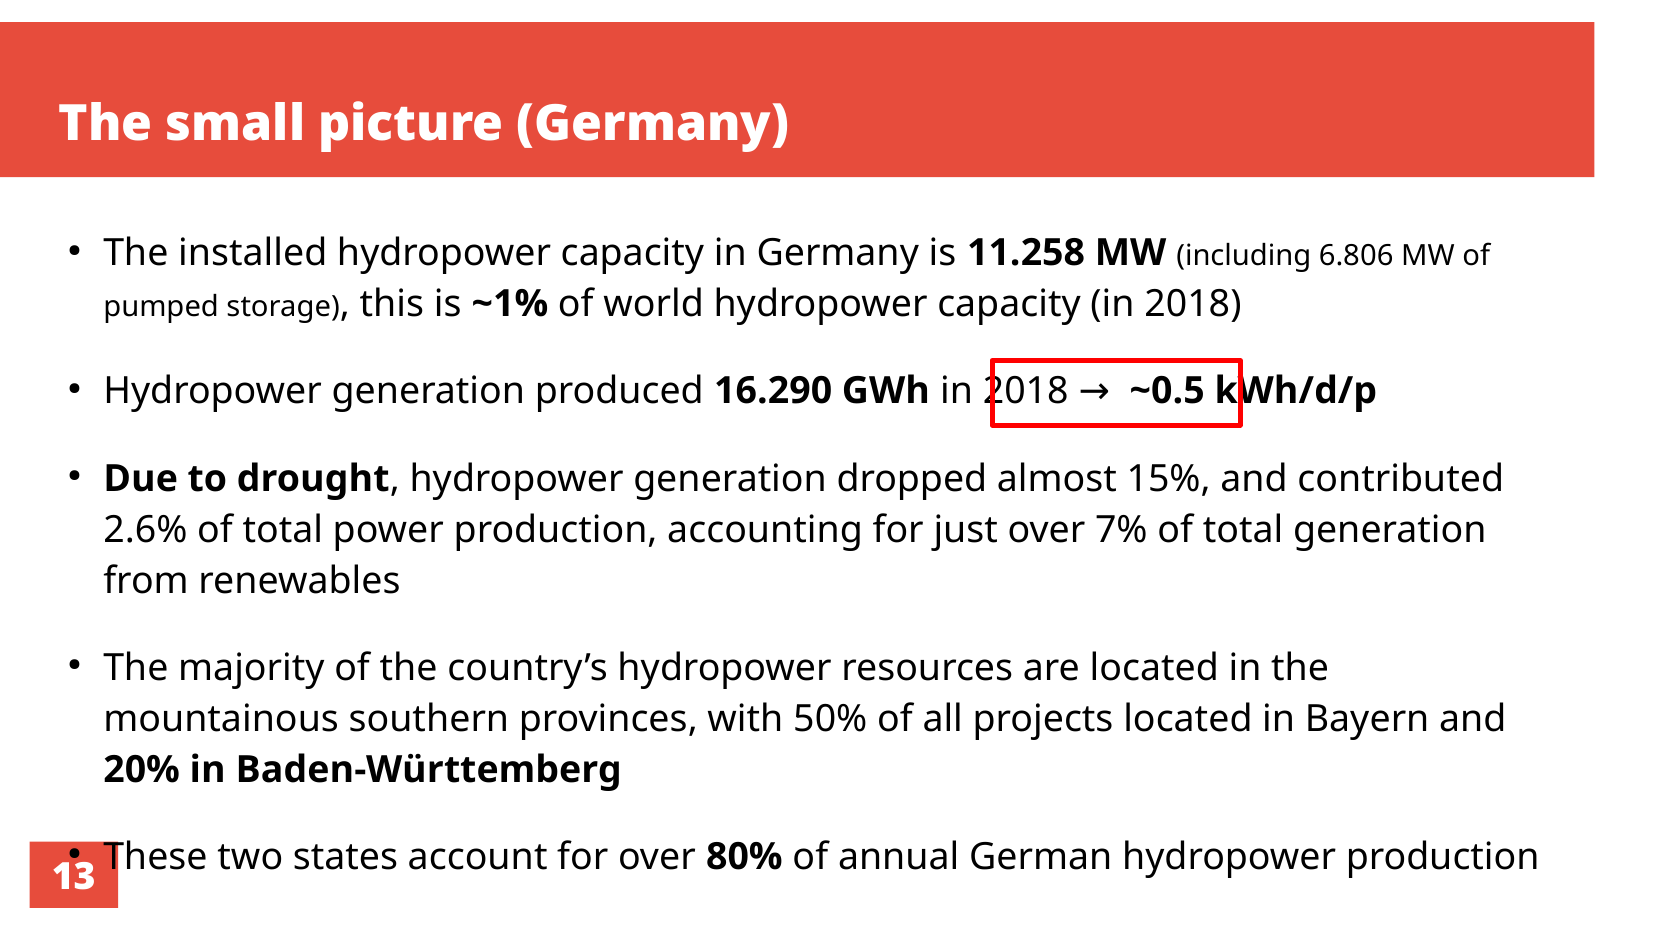

# The small picture (Germany)
The installed hydropower capacity in Germany is 11.258 MW (including 6.806 MW of pumped storage), this is ~1% of world hydropower capacity (in 2018)
Hydropower generation produced 16.290 GWh in 2018 → ~0.5 kWh/d/p
Due to drought, hydropower generation dropped almost 15%, and contributed 2.6% of total power production, accounting for just over 7% of total generation from renewables
The majority of the country’s hydropower resources are located in the mountainous southern provinces, with 50% of all projects located in Bayern and 20% in Baden-Württemberg
These two states account for over 80% of annual German hydropower production
13